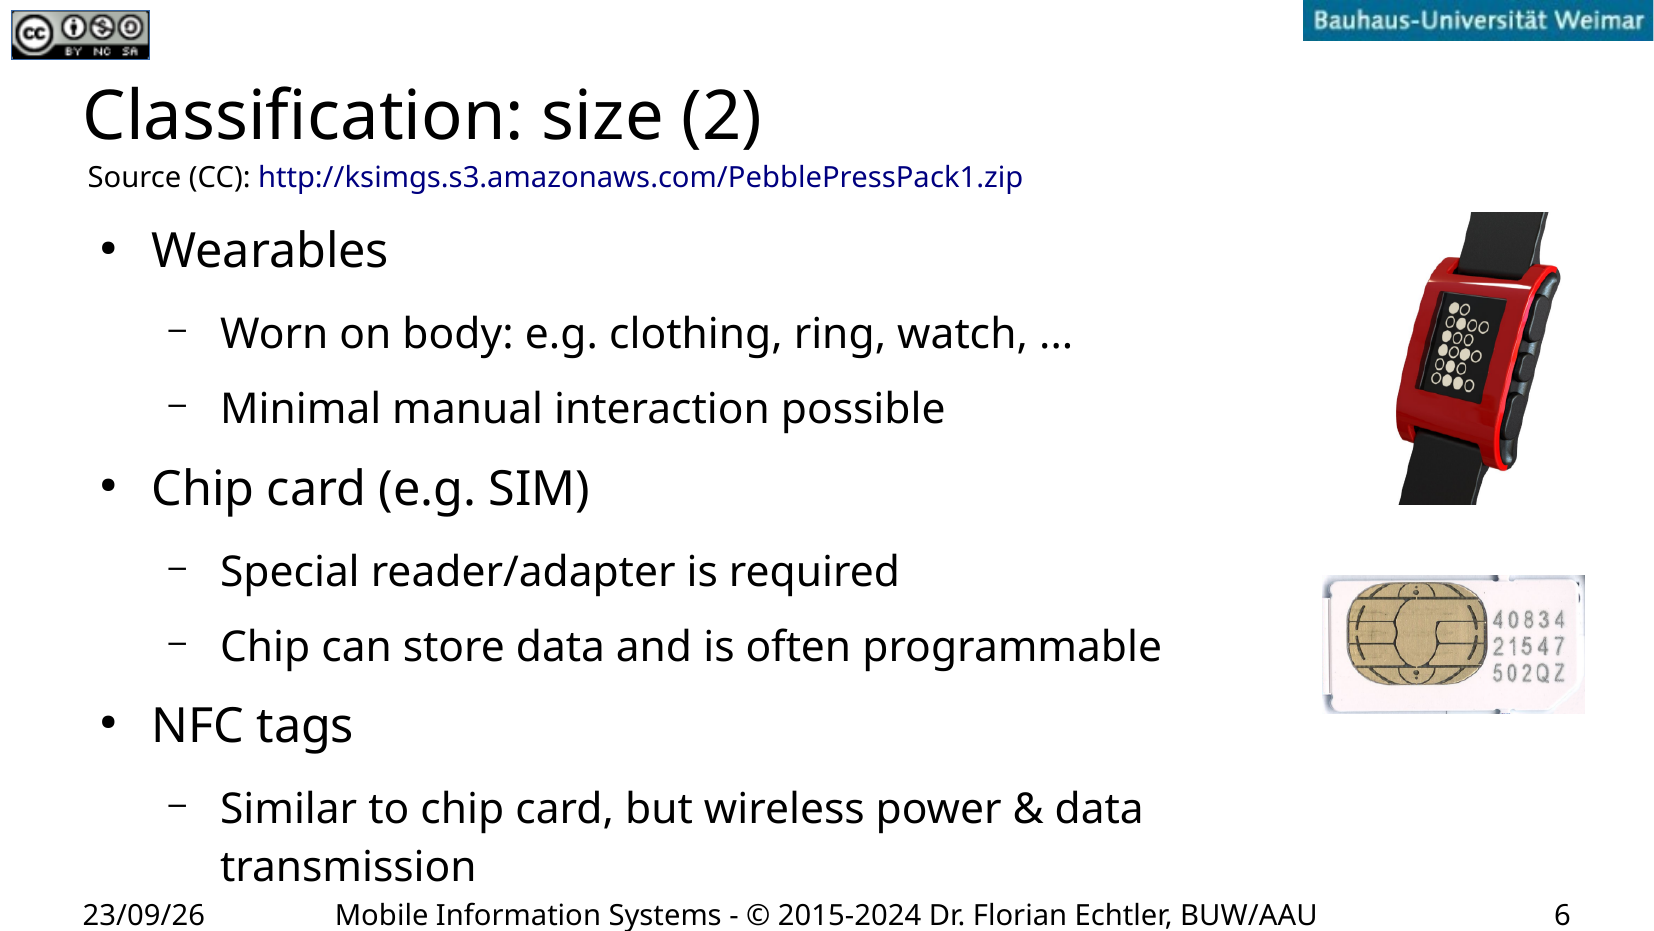

# Classification: size (2)
Source (CC): http://ksimgs.s3.amazonaws.com/PebblePressPack1.zip
Wearables
Worn on body: e.g. clothing, ring, watch, ...
Minimal manual interaction possible
Chip card (e.g. SIM)
Special reader/adapter is required
Chip can store data and is often programmable
NFC tags
Similar to chip card, but wireless power & data transmission
Mobile Information Systems - © 2015-2024 Dr. Florian Echtler, BUW/AAU
6